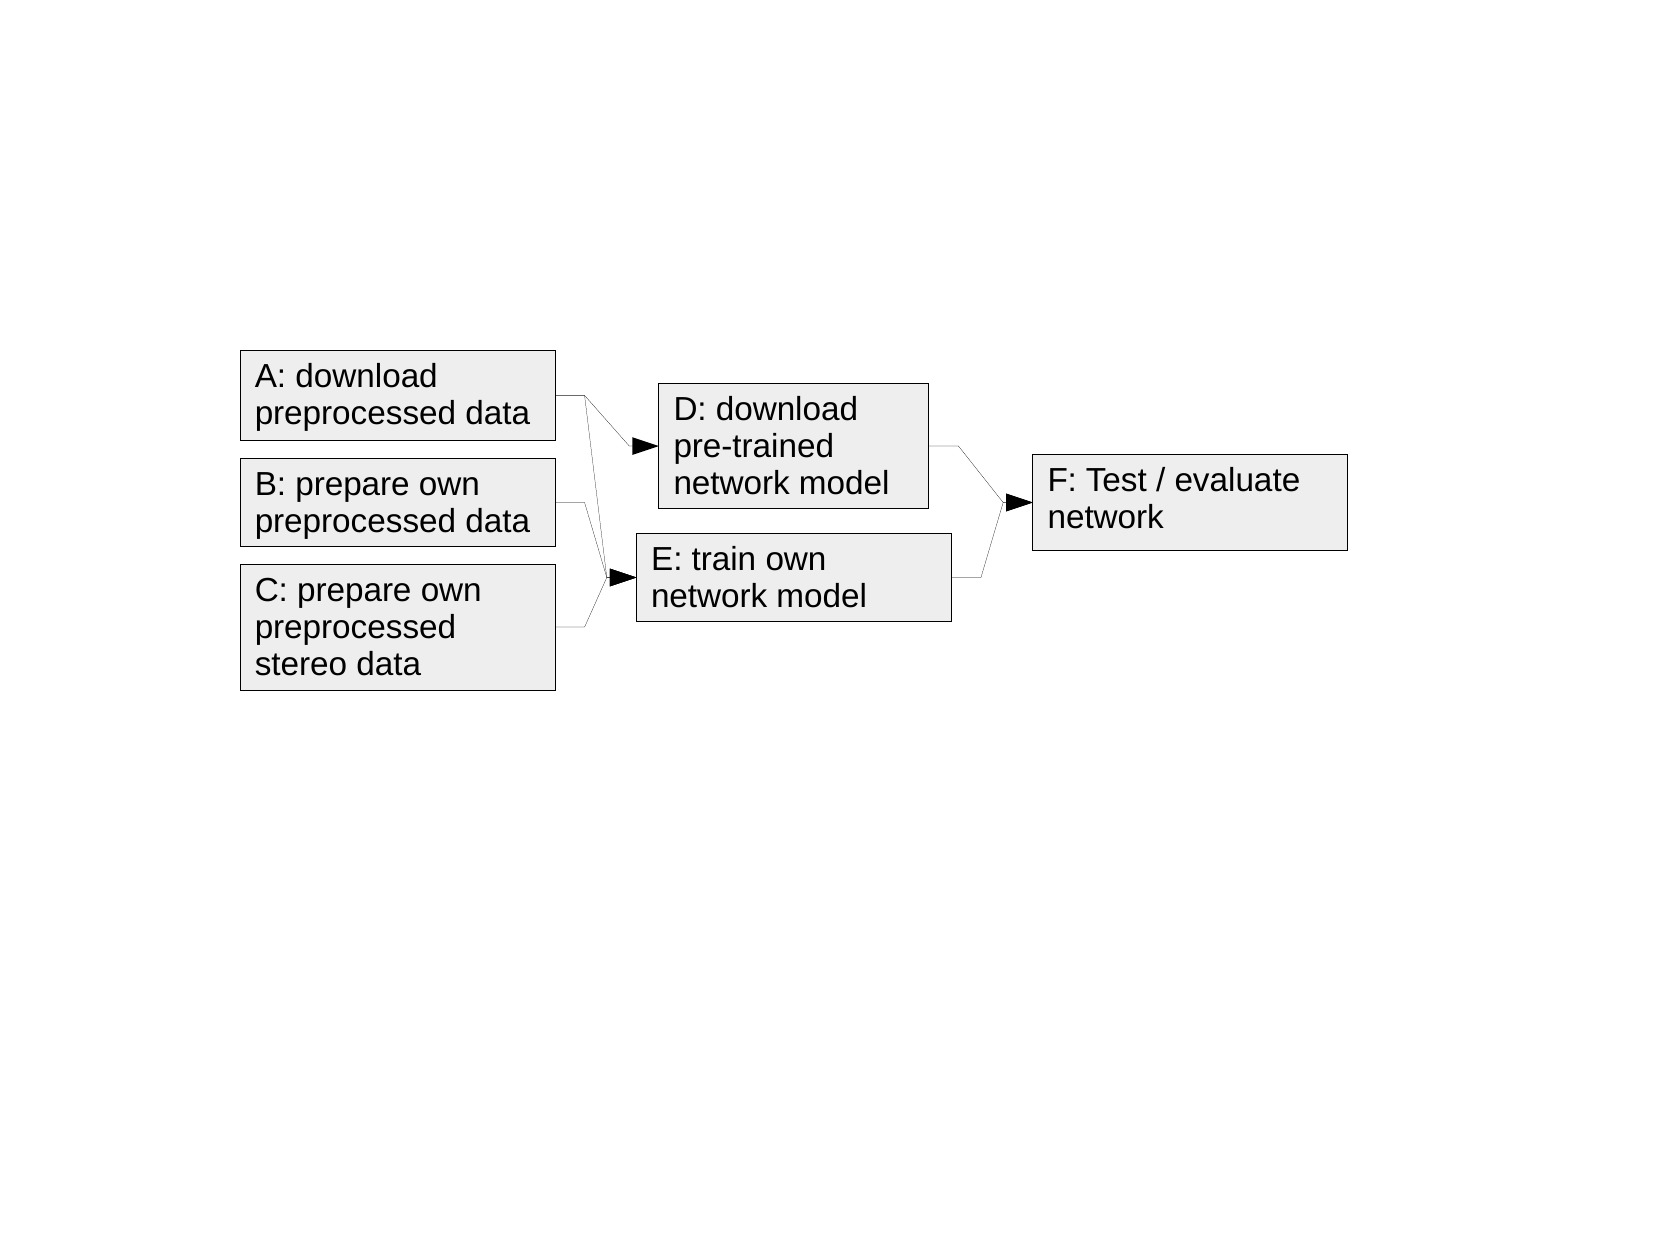

A: download preprocessed data
D: download pre-trained network model
F: Test / evaluate network
B: prepare own preprocessed data
E: train own network model
C: prepare own preprocessed stereo data